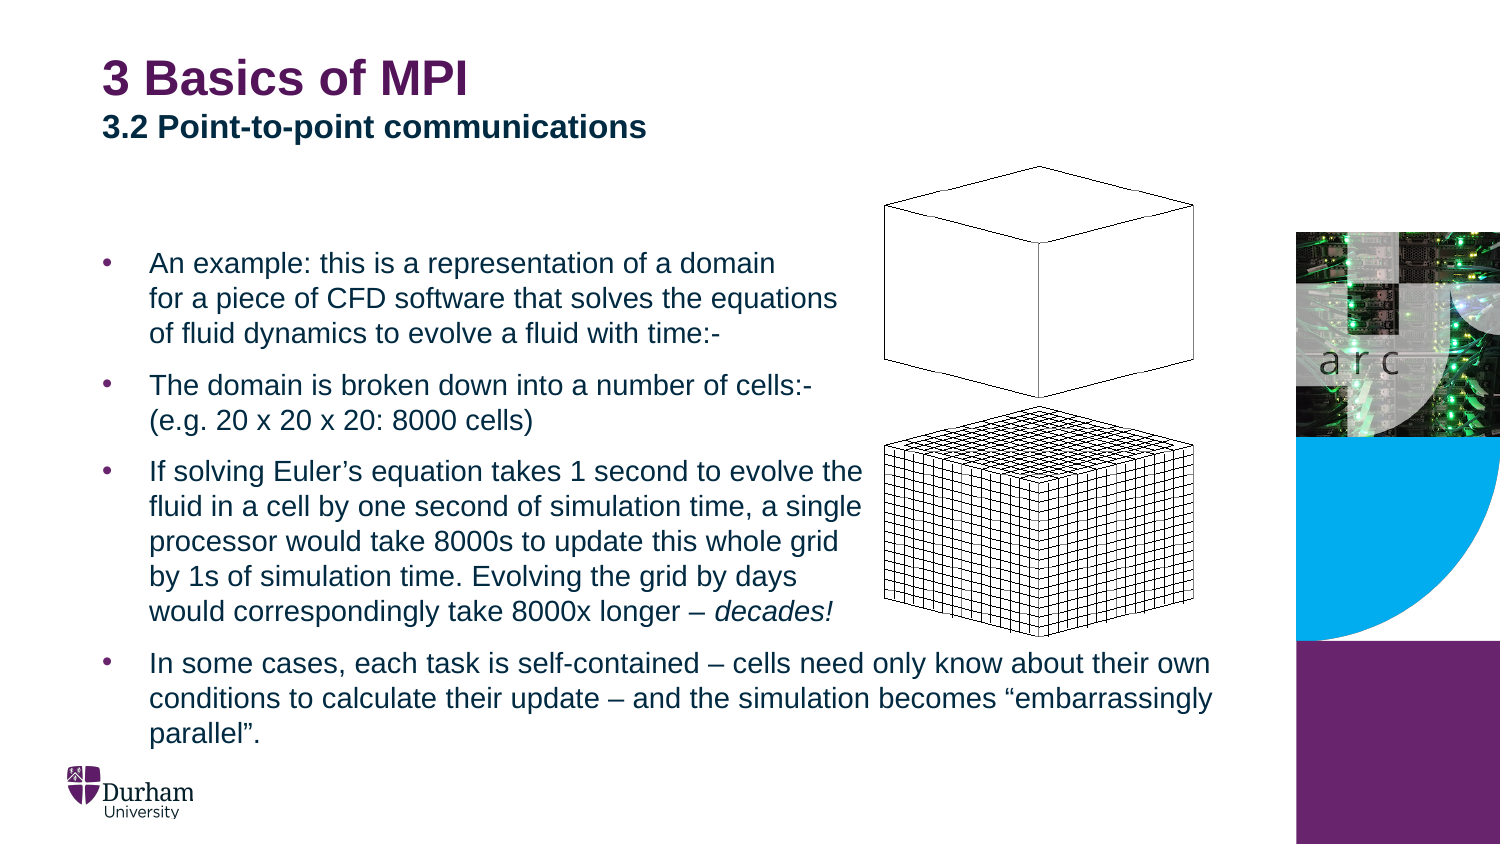

# 3 Basics of MPI 3.2 Point-to-point communications
An example: this is a representation of a domain
for a piece of CFD software that solves the equations
of fluid dynamics to evolve a fluid with time:-
The domain is broken down into a number of cells:-
(e.g. 20 x 20 x 20: 8000 cells)
If solving Euler’s equation takes 1 second to evolve the
fluid in a cell by one second of simulation time, a single
processor would take 8000s to update this whole grid
by 1s of simulation time. Evolving the grid by days
would correspondingly take 8000x longer – decades!
In some cases, each task is self-contained – cells need only know about their own conditions to calculate their update – and the simulation becomes “embarrassingly parallel”.